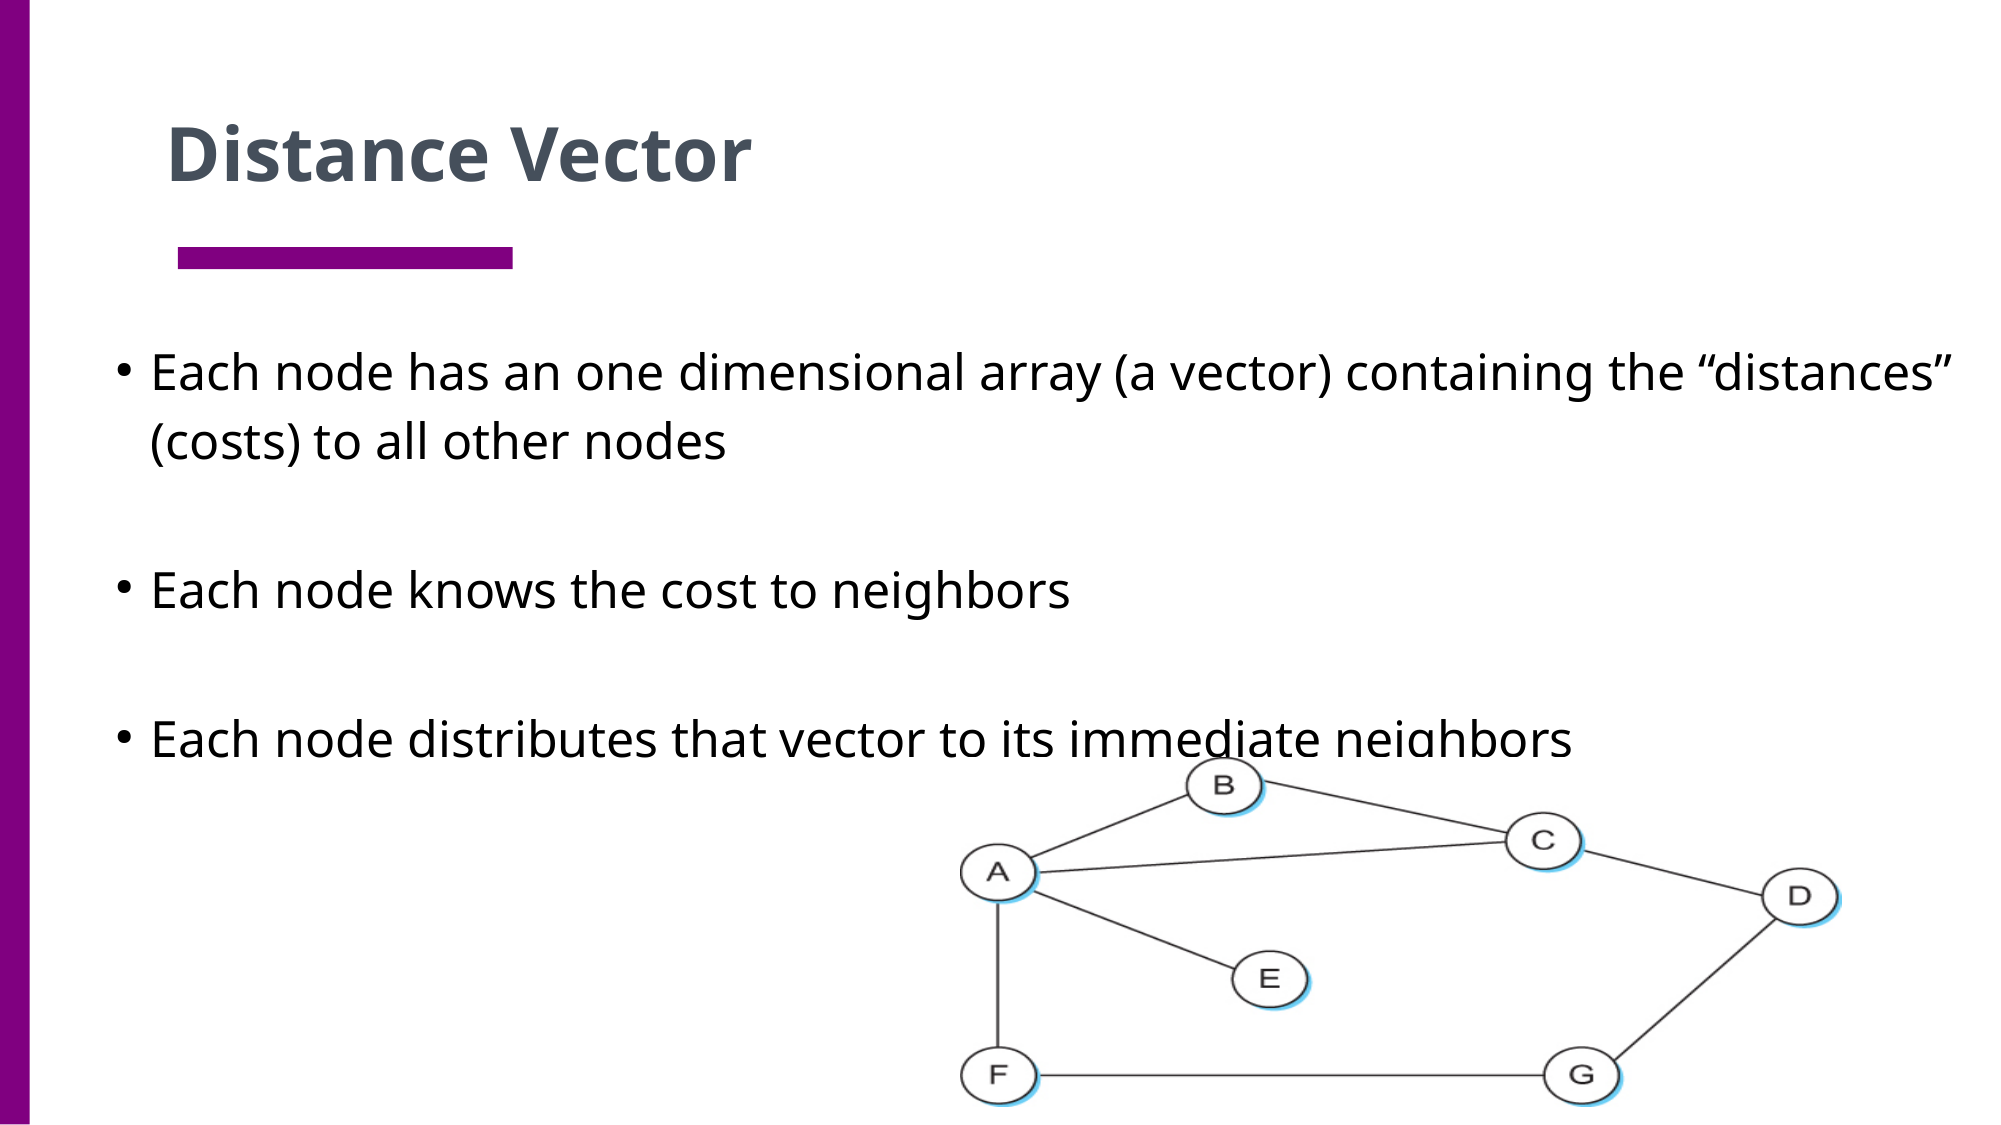

Distance Vector
Each node has an one dimensional array (a vector) containing the “distances” (costs) to all other nodes
Each node knows the cost to neighbors
Each node distributes that vector to its immediate neighbors